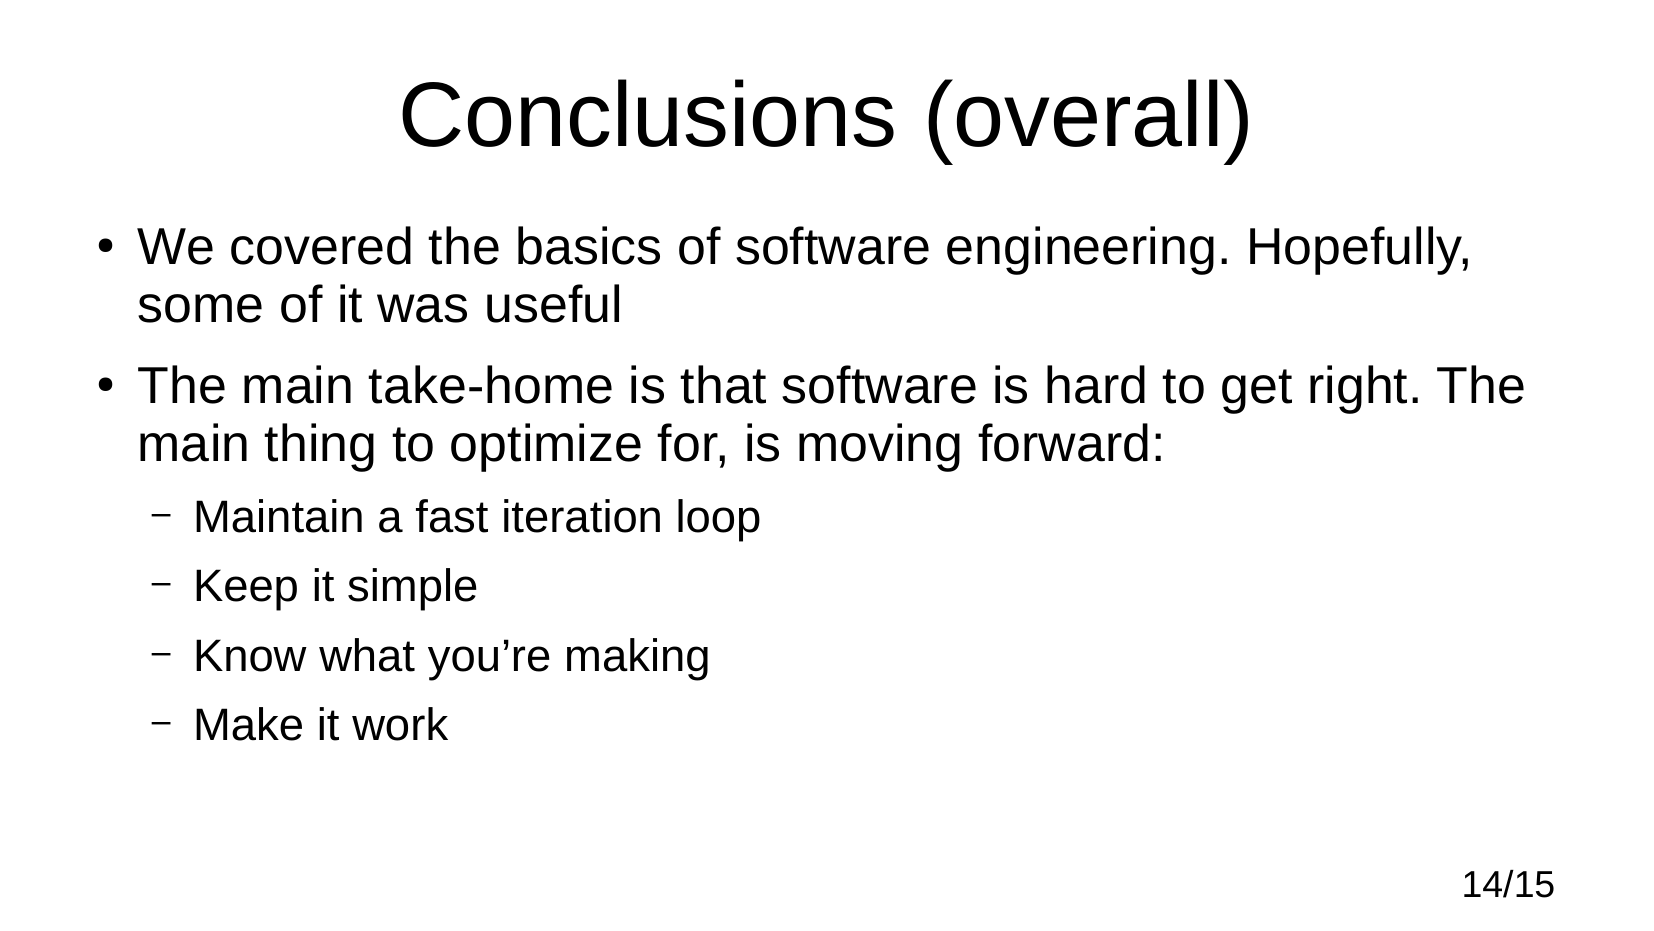

# Conclusions (overall)
We covered the basics of software engineering. Hopefully, some of it was useful
The main take-home is that software is hard to get right. The main thing to optimize for, is moving forward:
Maintain a fast iteration loop
Keep it simple
Know what you’re making
Make it work